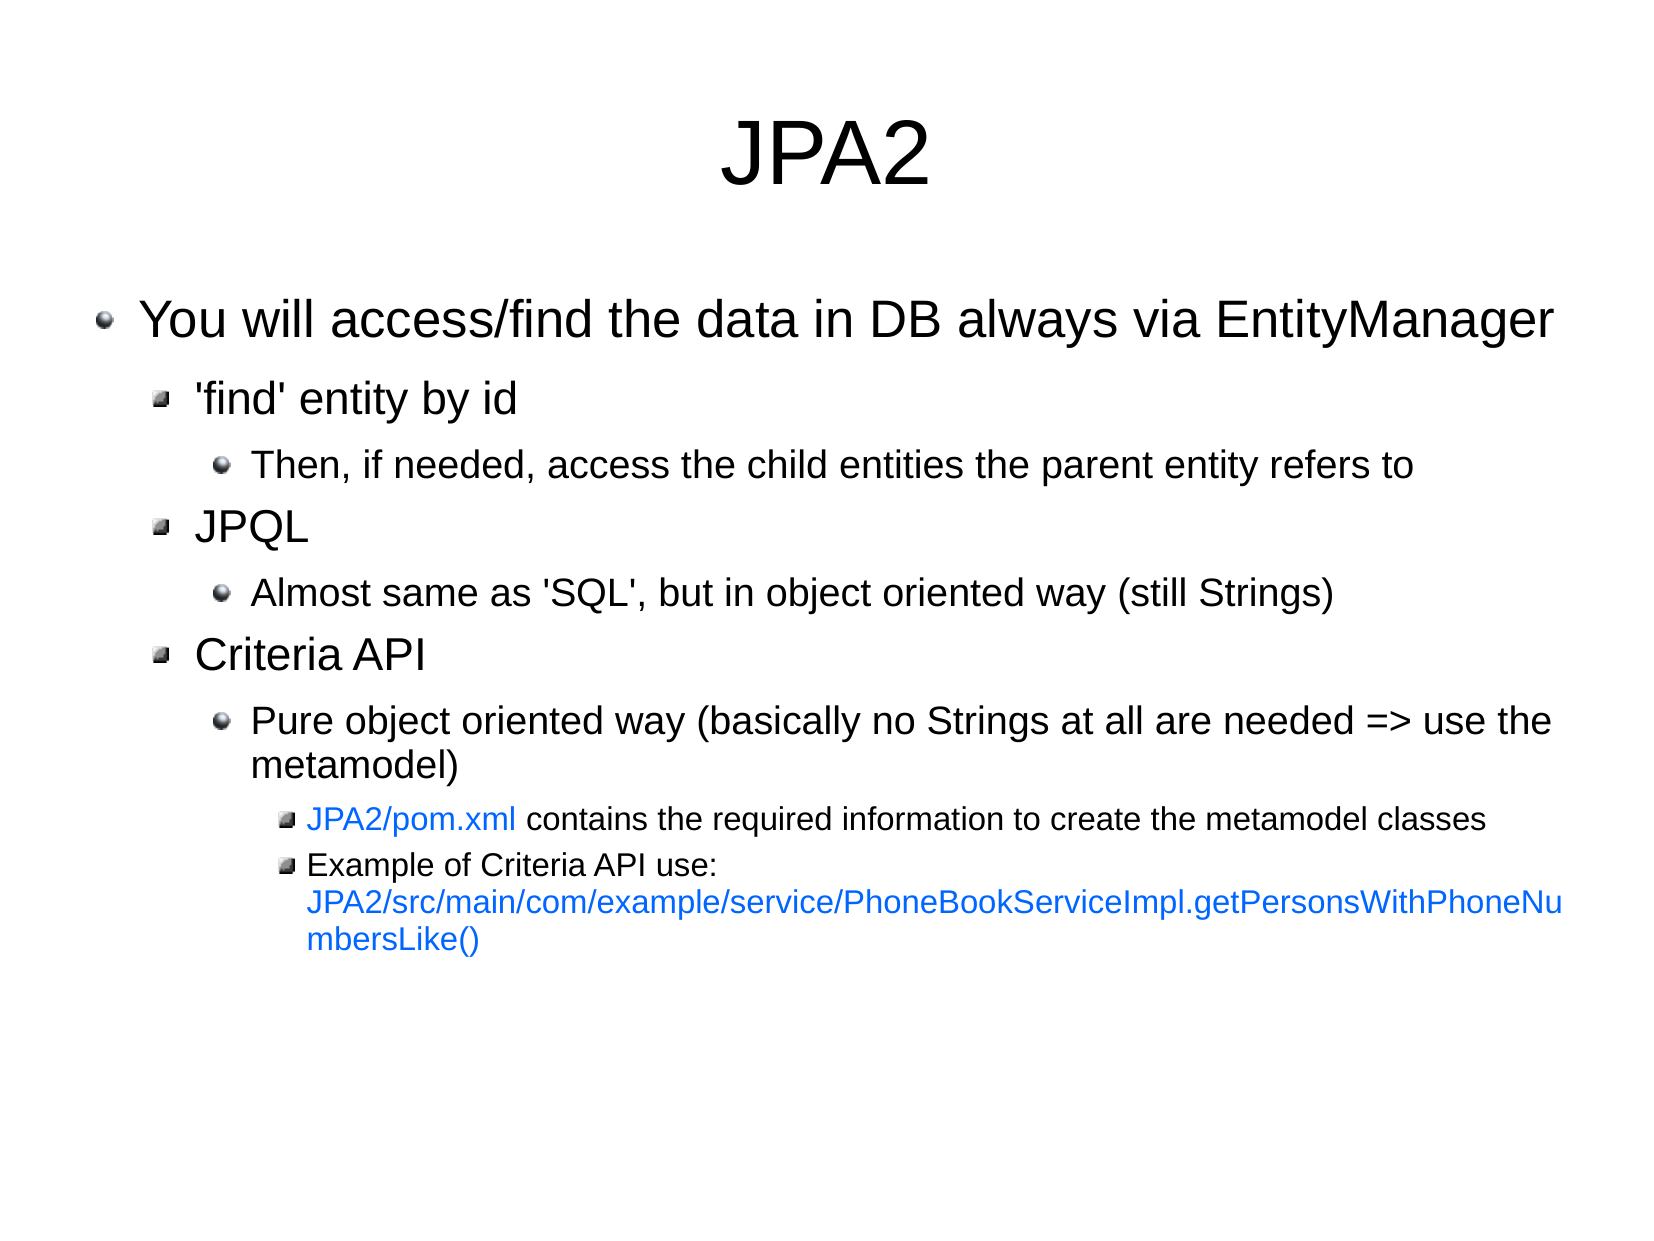

# JPA2
You will access/find the data in DB always via EntityManager
'find' entity by id
Then, if needed, access the child entities the parent entity refers to
JPQL
Almost same as 'SQL', but in object oriented way (still Strings)
Criteria API
Pure object oriented way (basically no Strings at all are needed => use the metamodel)
JPA2/pom.xml contains the required information to create the metamodel classes
Example of Criteria API use: JPA2/src/main/com/example/service/PhoneBookServiceImpl.getPersonsWithPhoneNumbersLike()